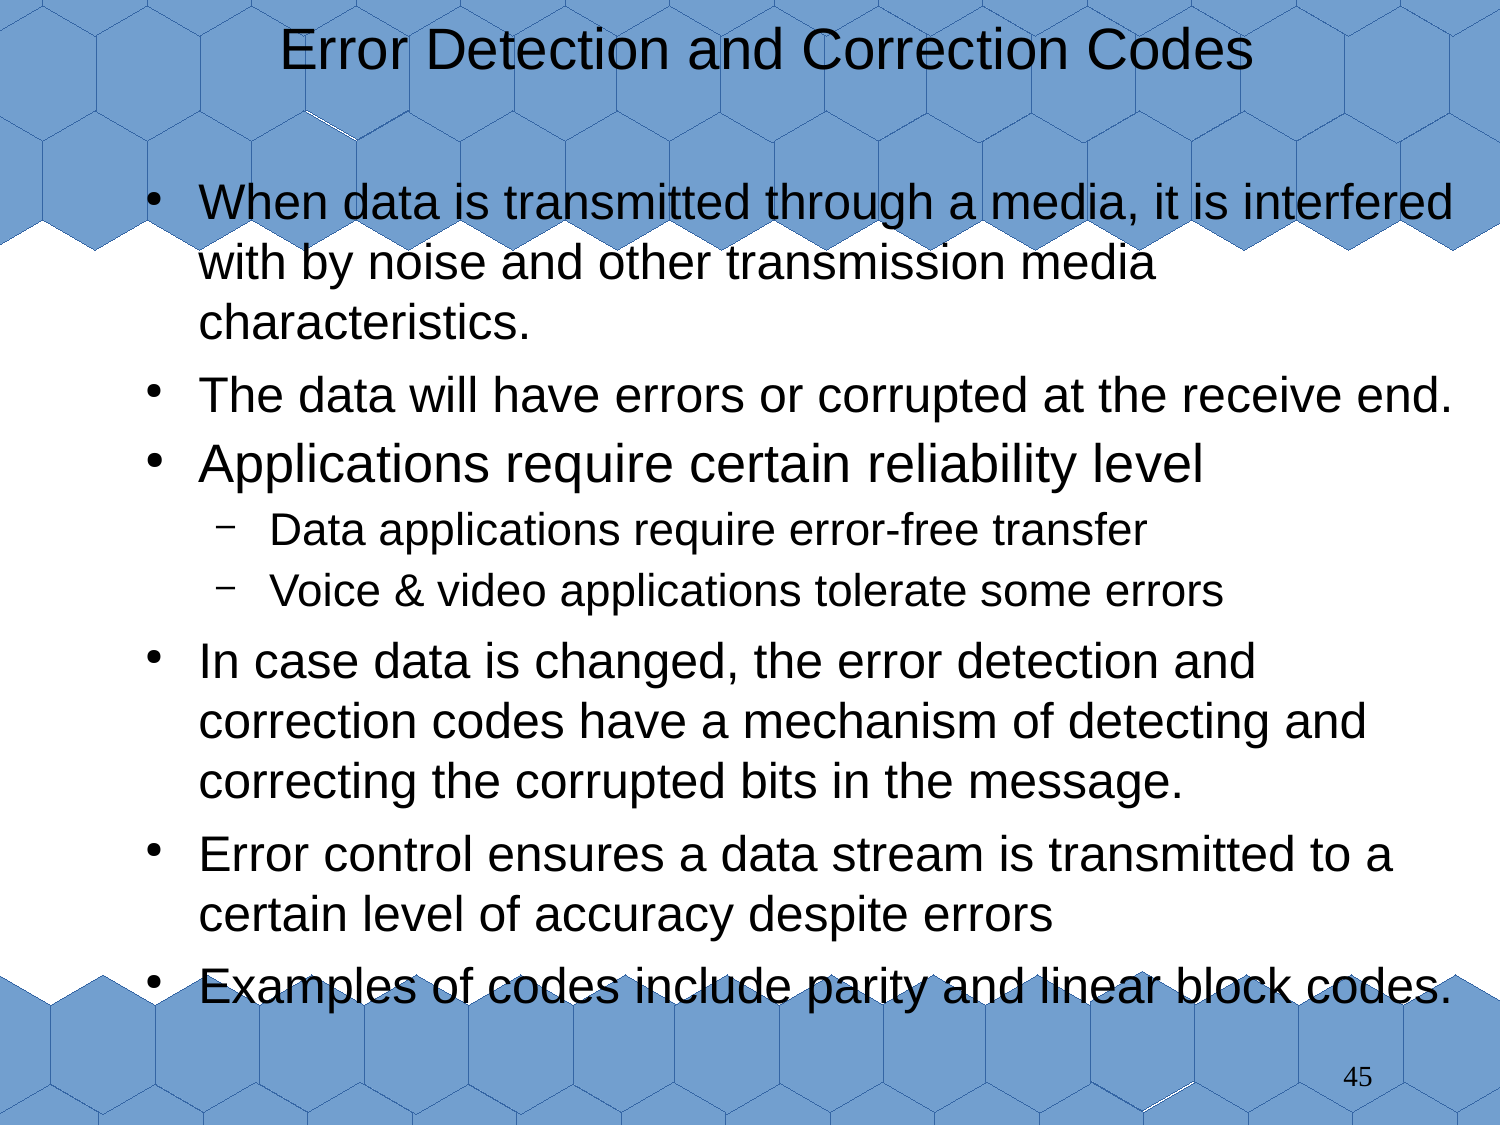

# Error Detection and Correction Codes
When data is transmitted through a media, it is interfered with by noise and other transmission media characteristics.
The data will have errors or corrupted at the receive end.
Applications require certain reliability level
Data applications require error-free transfer
Voice & video applications tolerate some errors
In case data is changed, the error detection and correction codes have a mechanism of detecting and correcting the corrupted bits in the message.
Error control ensures a data stream is transmitted to a certain level of accuracy despite errors
Examples of codes include parity and linear block codes.